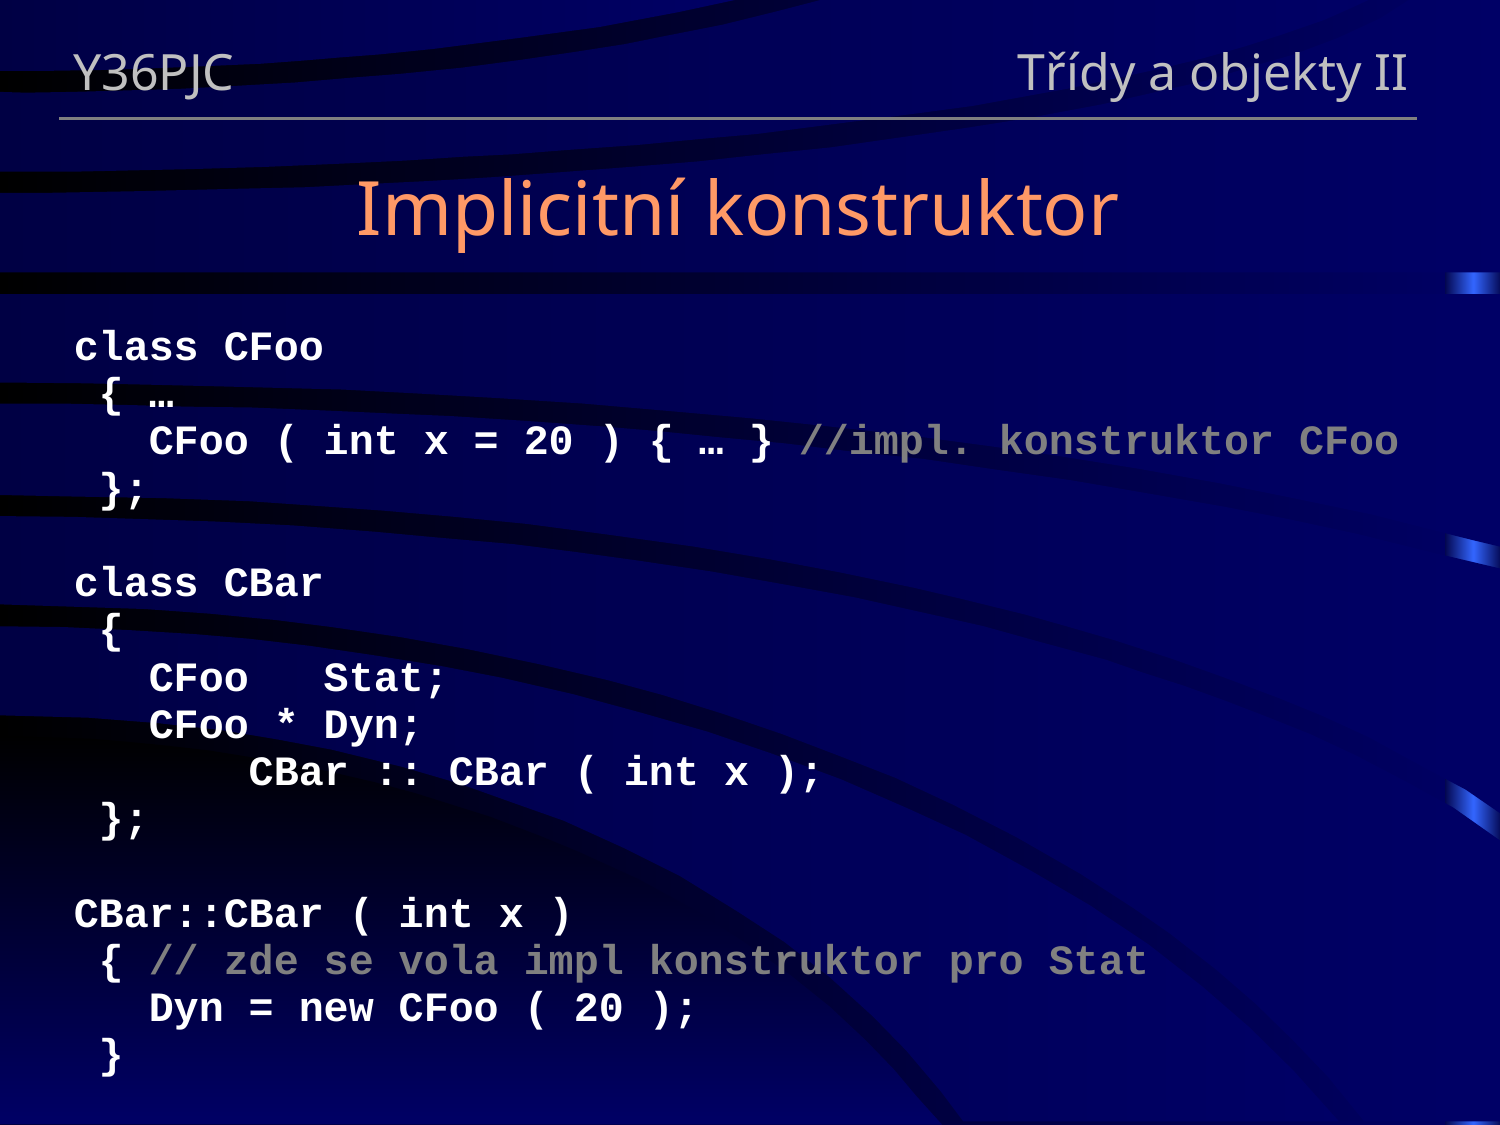

Y36PJC
Třídy a objekty II
Implicitní konstruktor
class CFoo
 { …
 CFoo ( int x = 20 ) { … } //impl. konstruktor CFoo
 };
class CBar
 {
 CFoo Stat;
 CFoo * Dyn;
 CBar :: CBar ( int x );
 };
CBar::CBar ( int x )
 { // zde se vola impl konstruktor pro Stat
 Dyn = new CFoo ( 20 );
 }